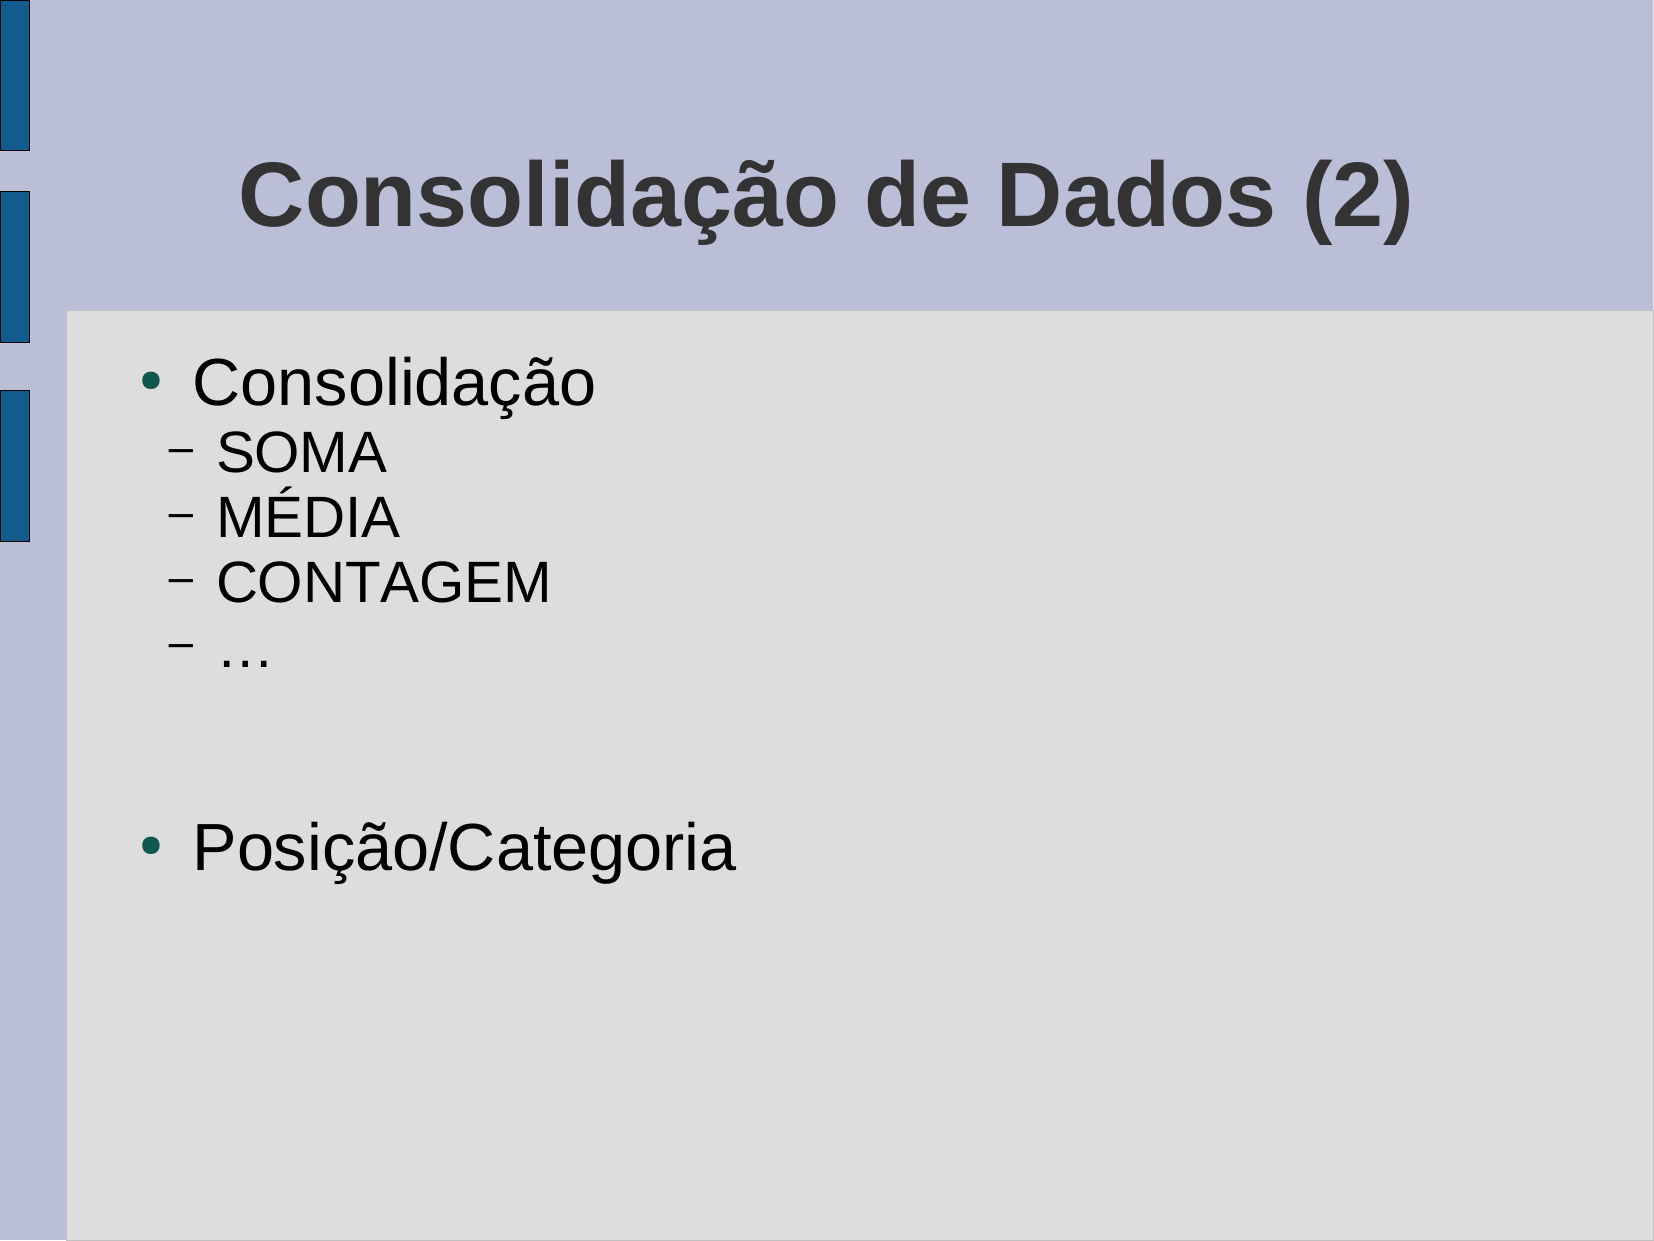

# Consolidação de Dados (2)
Consolidação
SOMA
MÉDIA
CONTAGEM
…
Posição/Categoria